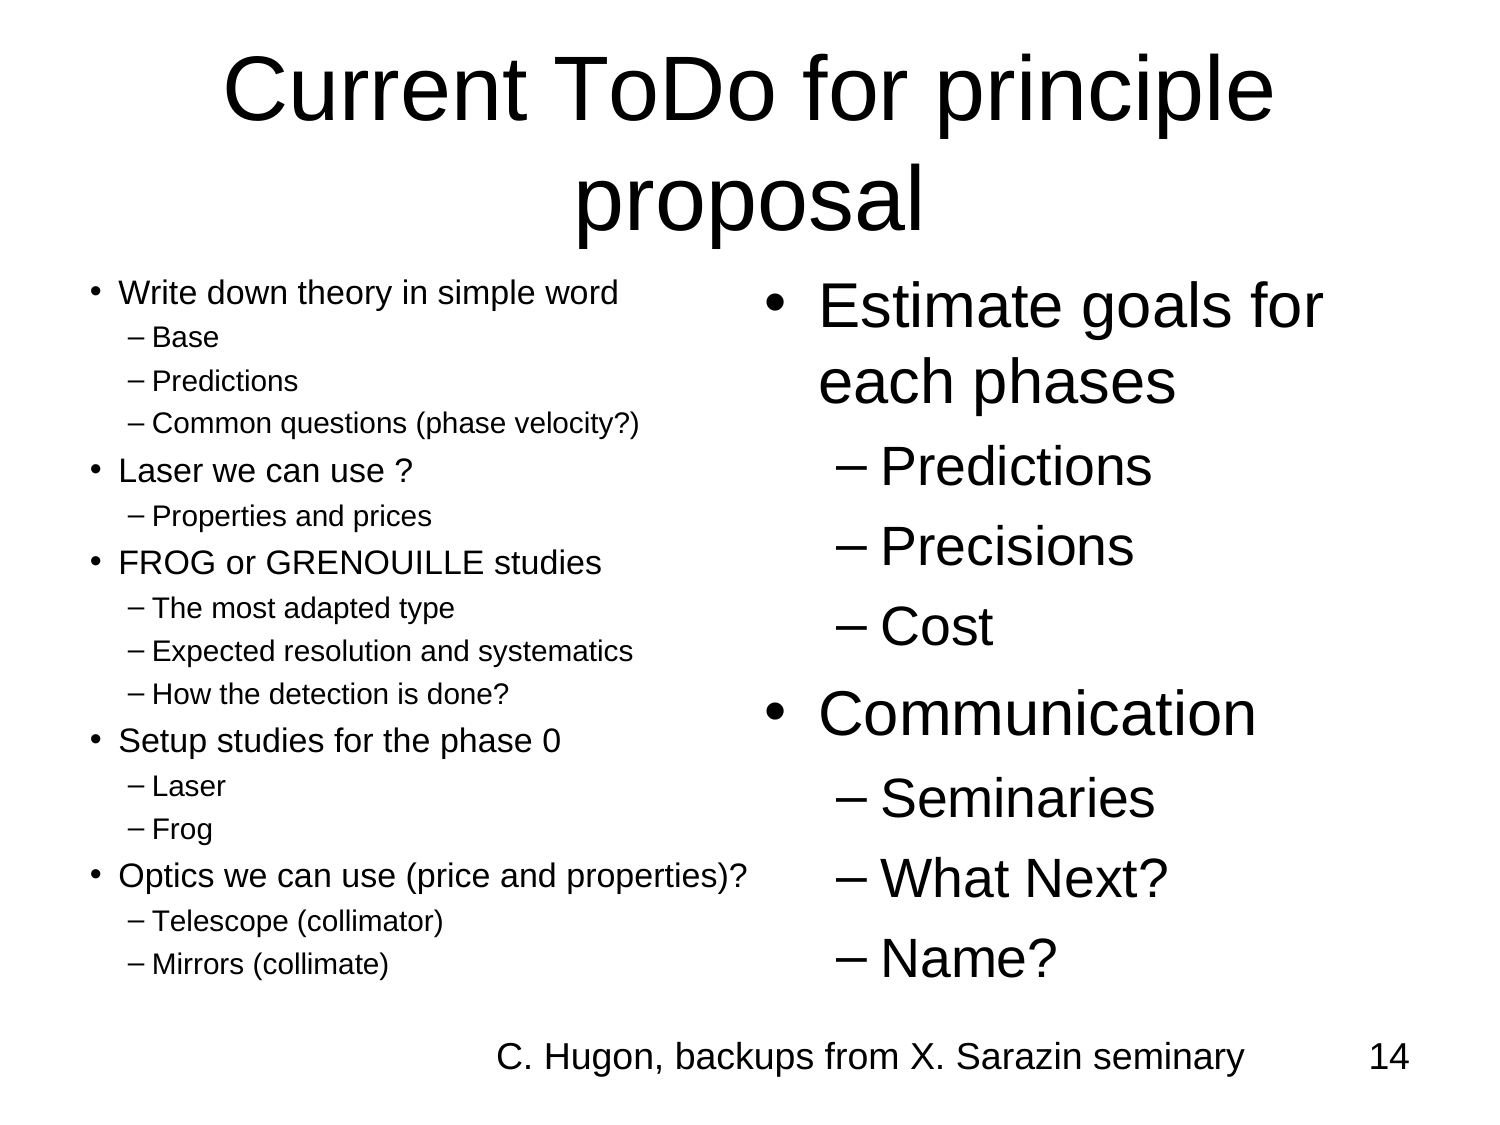

# Current ToDo for principle proposal
Estimate goals for each phases
Predictions
Precisions
Cost
Communication
Seminaries
What Next?
Name?
Write down theory in simple word
Base
Predictions
Common questions (phase velocity?)
Laser we can use ?
Properties and prices
FROG or GRENOUILLE studies
The most adapted type
Expected resolution and systematics
How the detection is done?
Setup studies for the phase 0
Laser
Frog
Optics we can use (price and properties)?
Telescope (collimator)
Mirrors (collimate)
C. Hugon, backups from X. Sarazin seminary
14